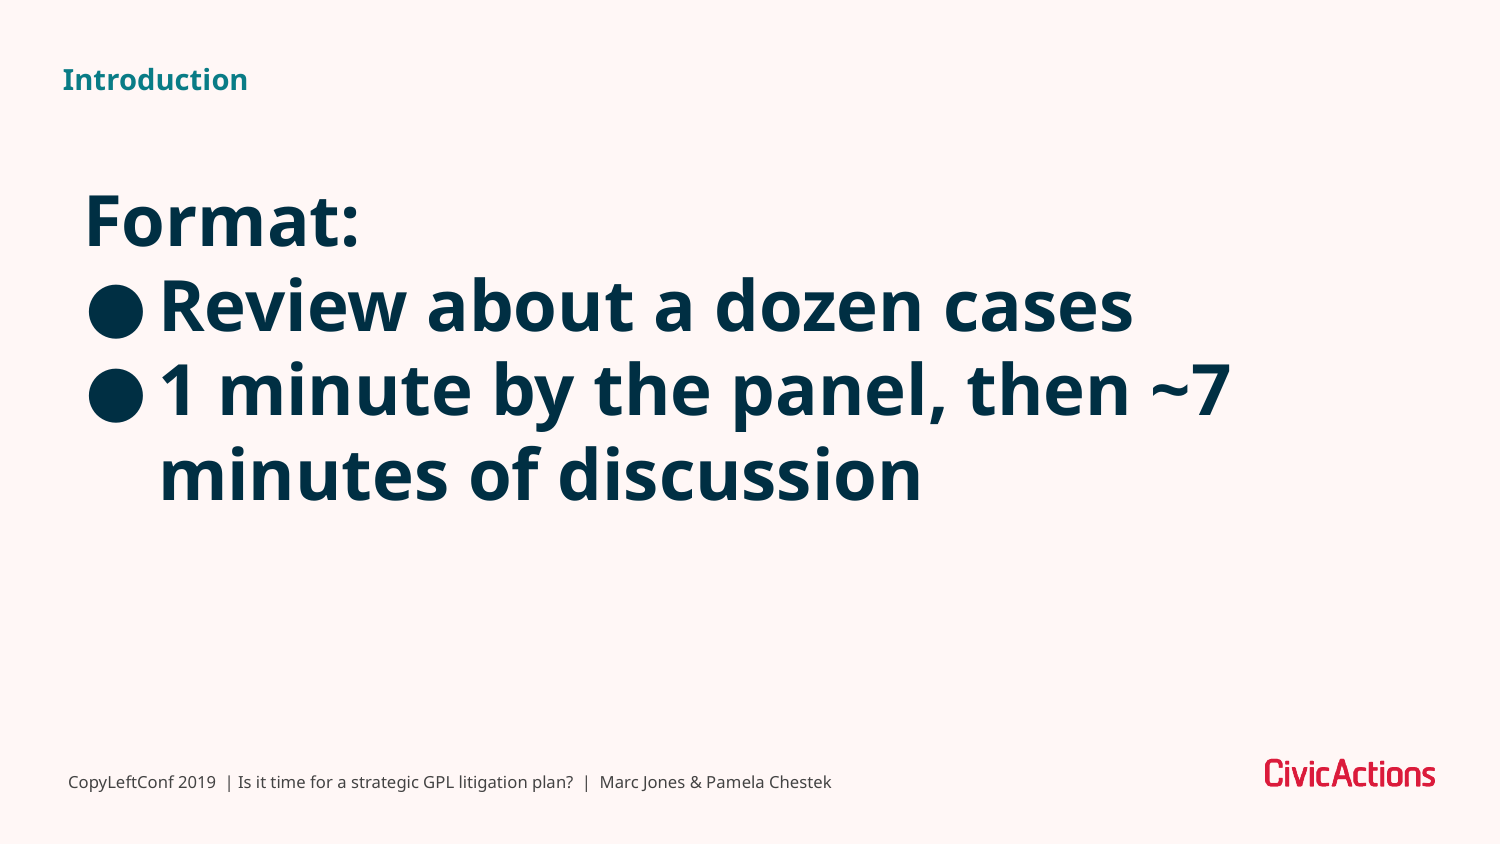

Introduction
# Format:
Review about a dozen cases
1 minute by the panel, then ~7 minutes of discussion
CopyLeftConf 2019 | Is it time for a strategic GPL litigation plan? | Marc Jones & Pamela Chestek